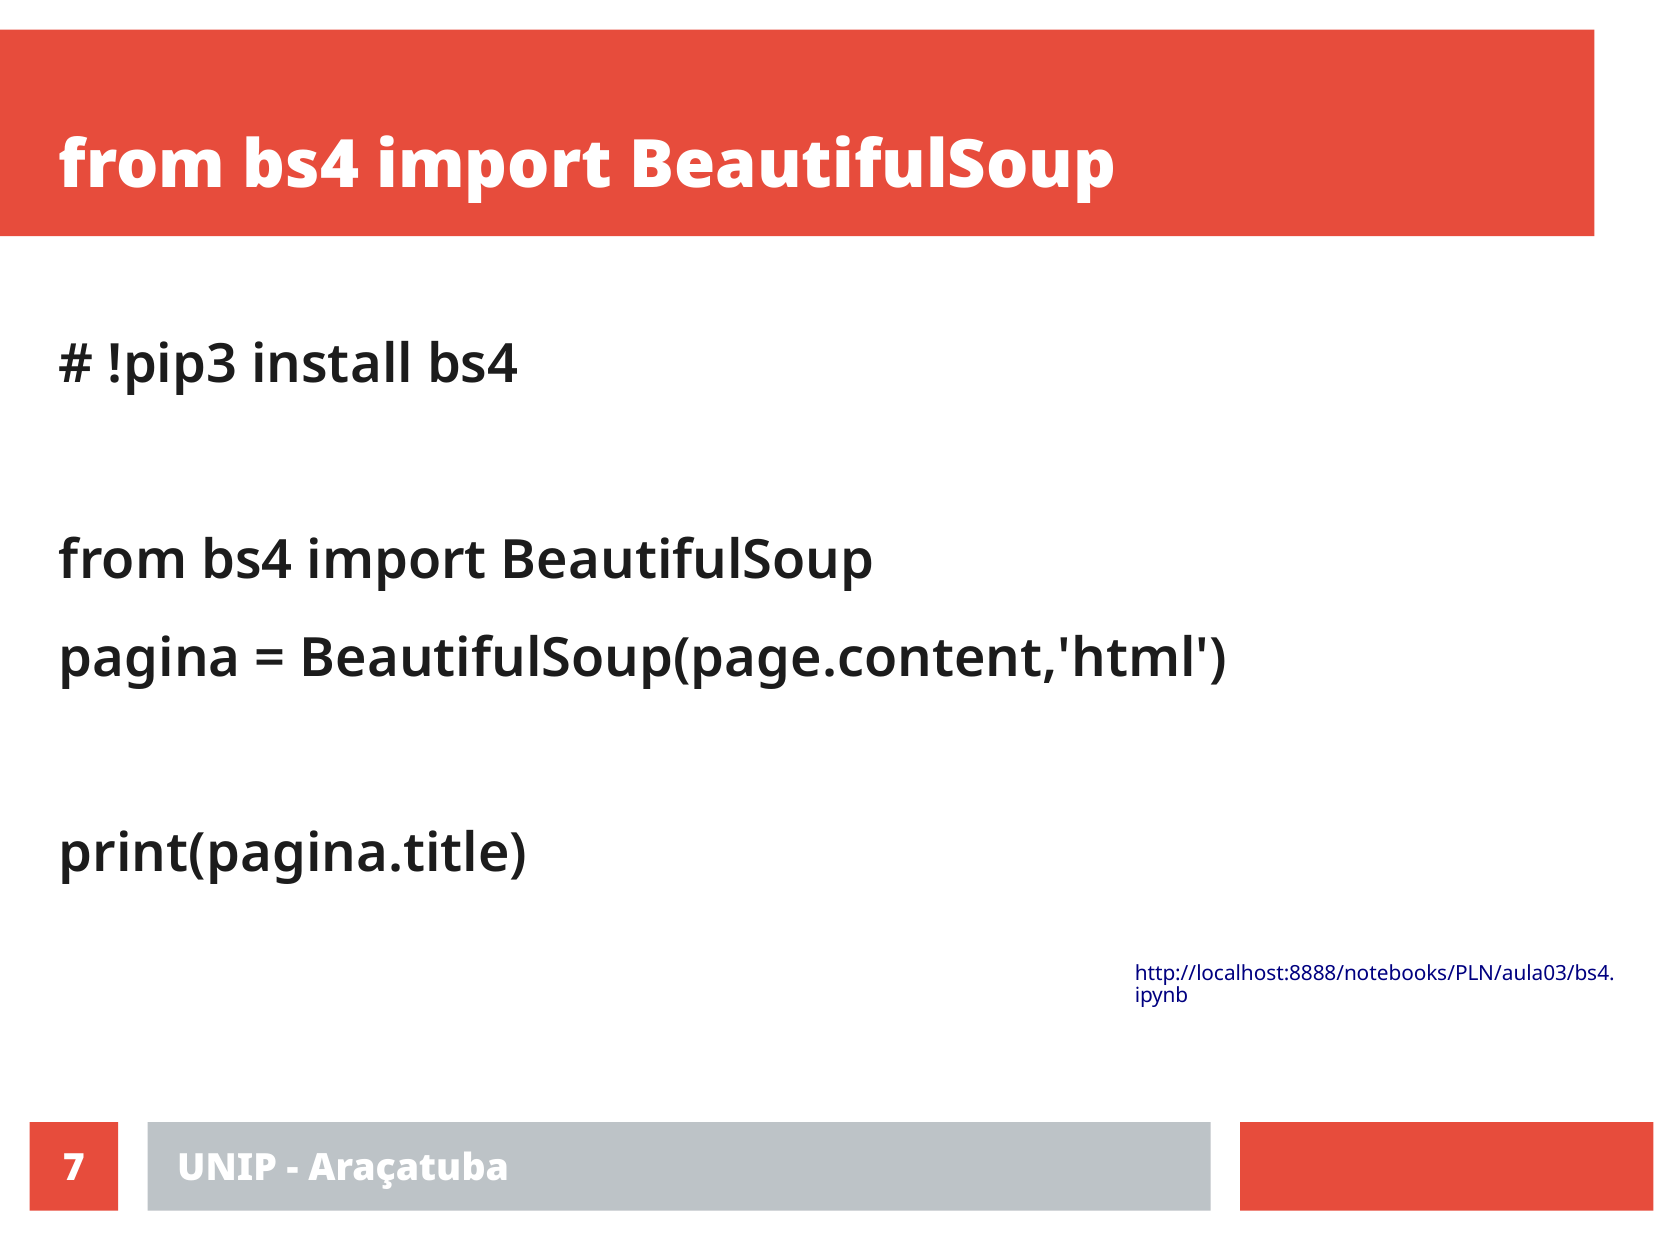

# from bs4 import BeautifulSoup
# !pip3 install bs4
from bs4 import BeautifulSoup
pagina = BeautifulSoup(page.content,'html')
print(pagina.title)
http://localhost:8888/notebooks/PLN/aula03/bs4.ipynb
7
UNIP - Araçatuba